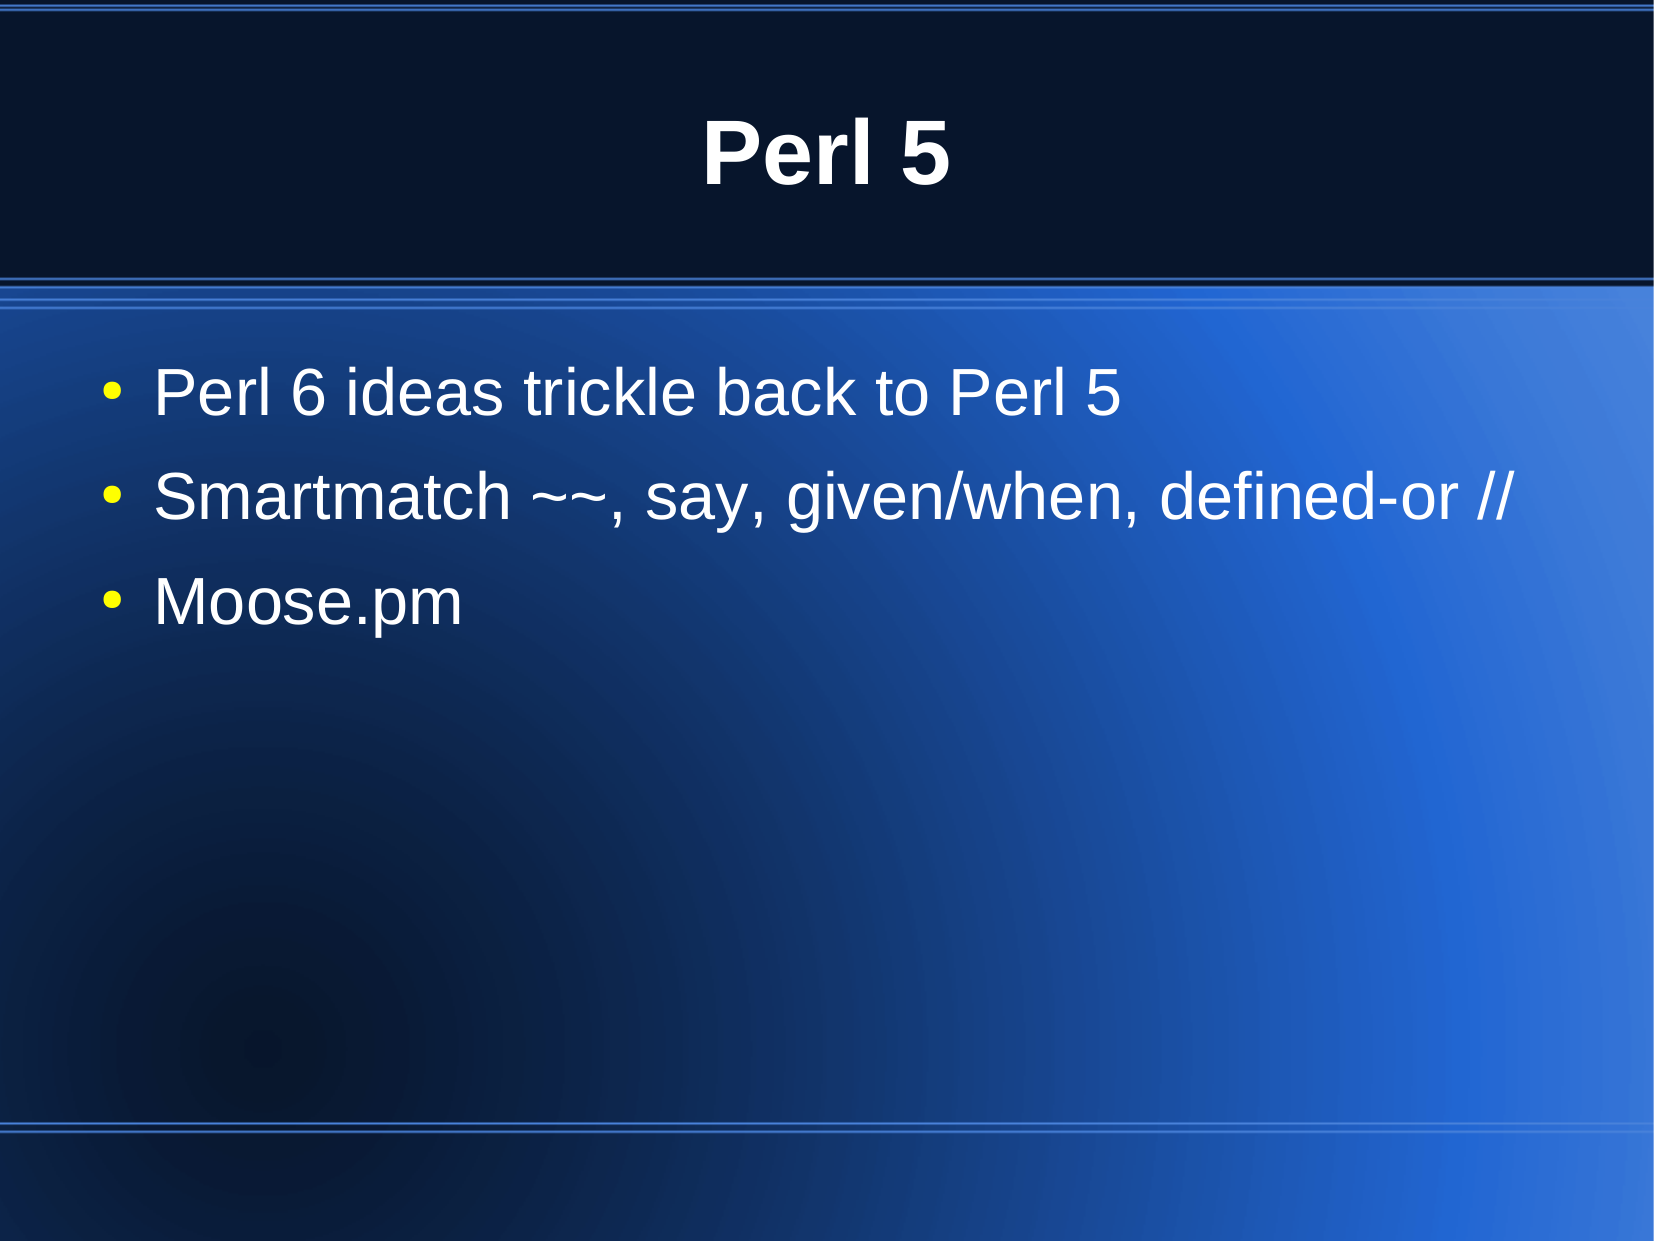

# Perl 5
Perl 6 ideas trickle back to Perl 5
Smartmatch ~~, say, given/when, defined-or //
Moose.pm